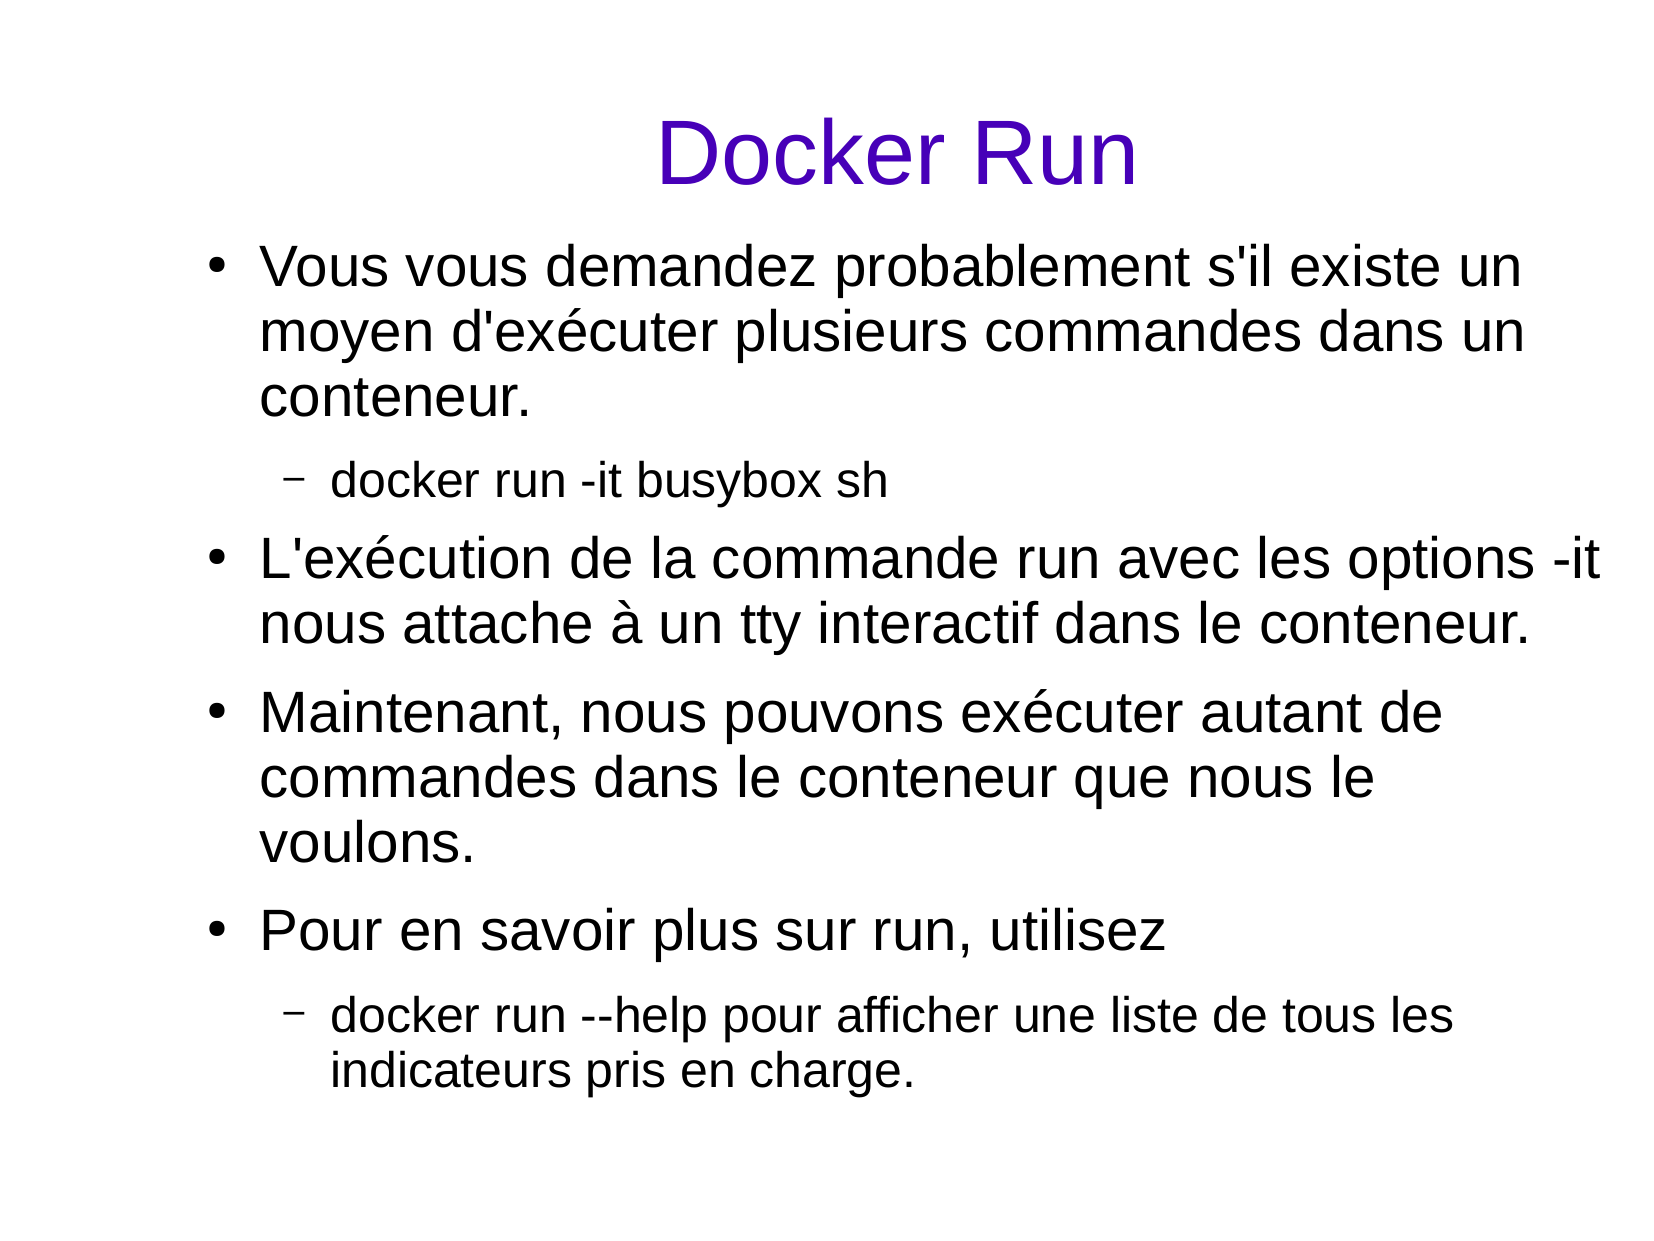

# Docker Run
Vous vous demandez probablement s'il existe un moyen d'exécuter plusieurs commandes dans un conteneur.
docker run -it busybox sh
L'exécution de la commande run avec les options -it nous attache à un tty interactif dans le conteneur.
Maintenant, nous pouvons exécuter autant de commandes dans le conteneur que nous le voulons.
Pour en savoir plus sur run, utilisez
docker run --help pour afficher une liste de tous les indicateurs pris en charge.